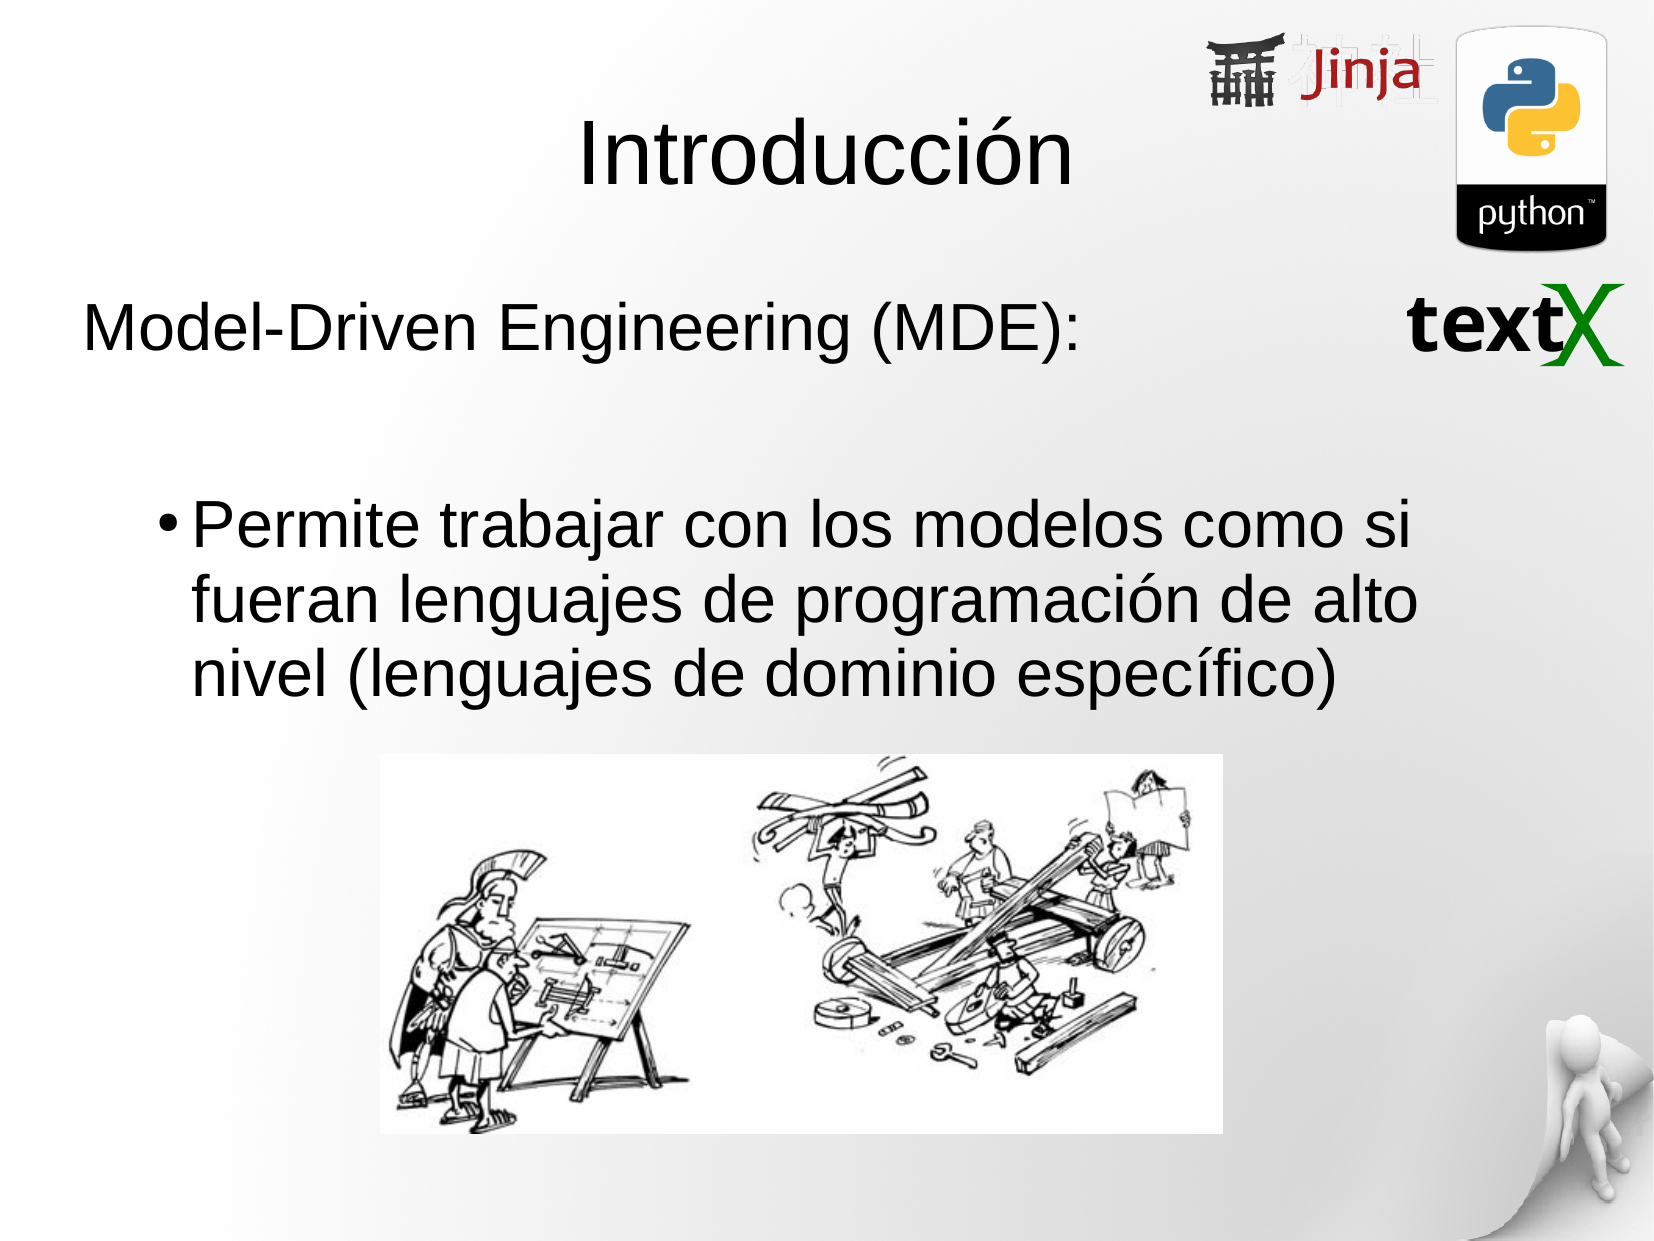

# Introducción
Model-Driven Engineering (MDE):
Permite trabajar con los modelos como si fueran lenguajes de programación de alto nivel (lenguajes de dominio específico)